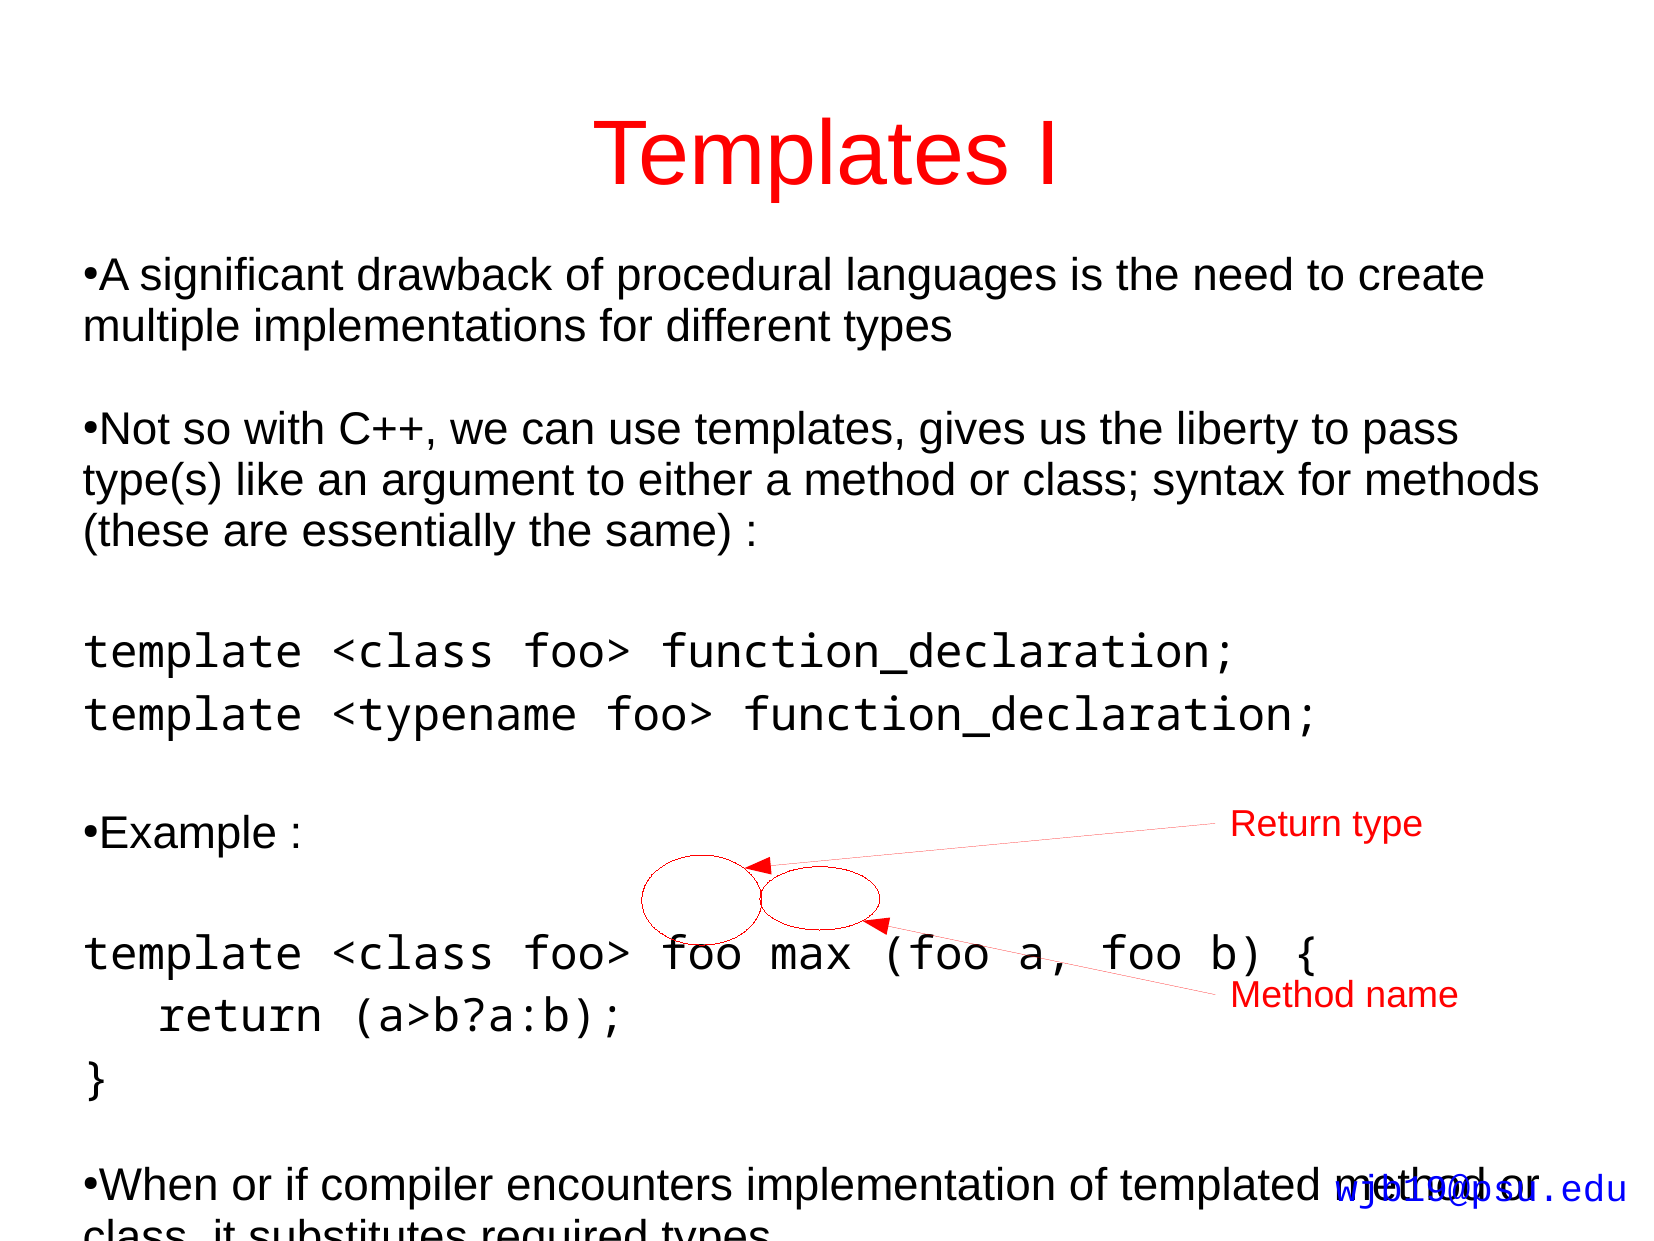

# Templates I
A significant drawback of procedural languages is the need to create multiple implementations for different types
Not so with C++, we can use templates, gives us the liberty to pass type(s) like an argument to either a method or class; syntax for methods (these are essentially the same) :
template <class foo> function_declaration;
template <typename foo> function_declaration;
Example :
template <class foo> foo max (foo a, foo b) {
	return (a>b?a:b);
}
When or if compiler encounters implementation of templated method or class, it substitutes required types
Return type
Method name
wjb19@psu.edu